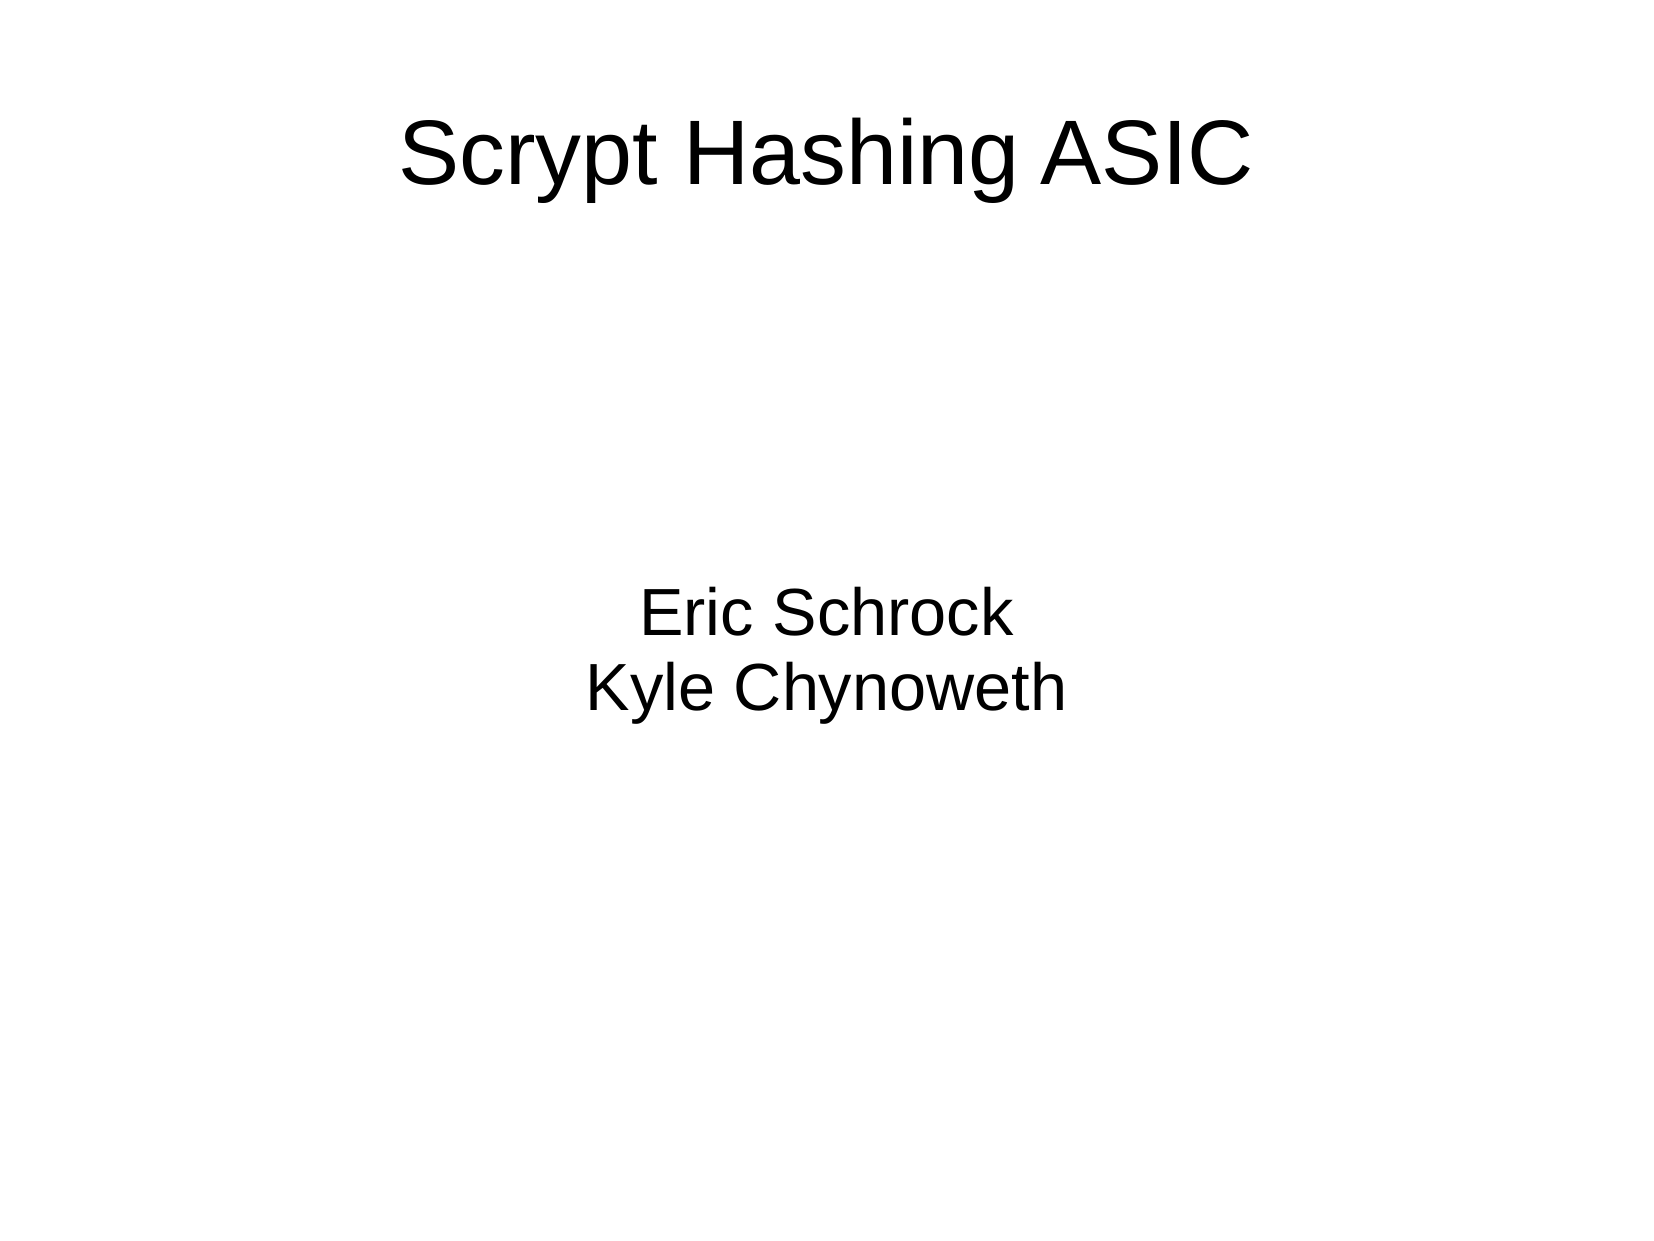

# Scrypt Hashing ASIC
Eric Schrock
Kyle Chynoweth